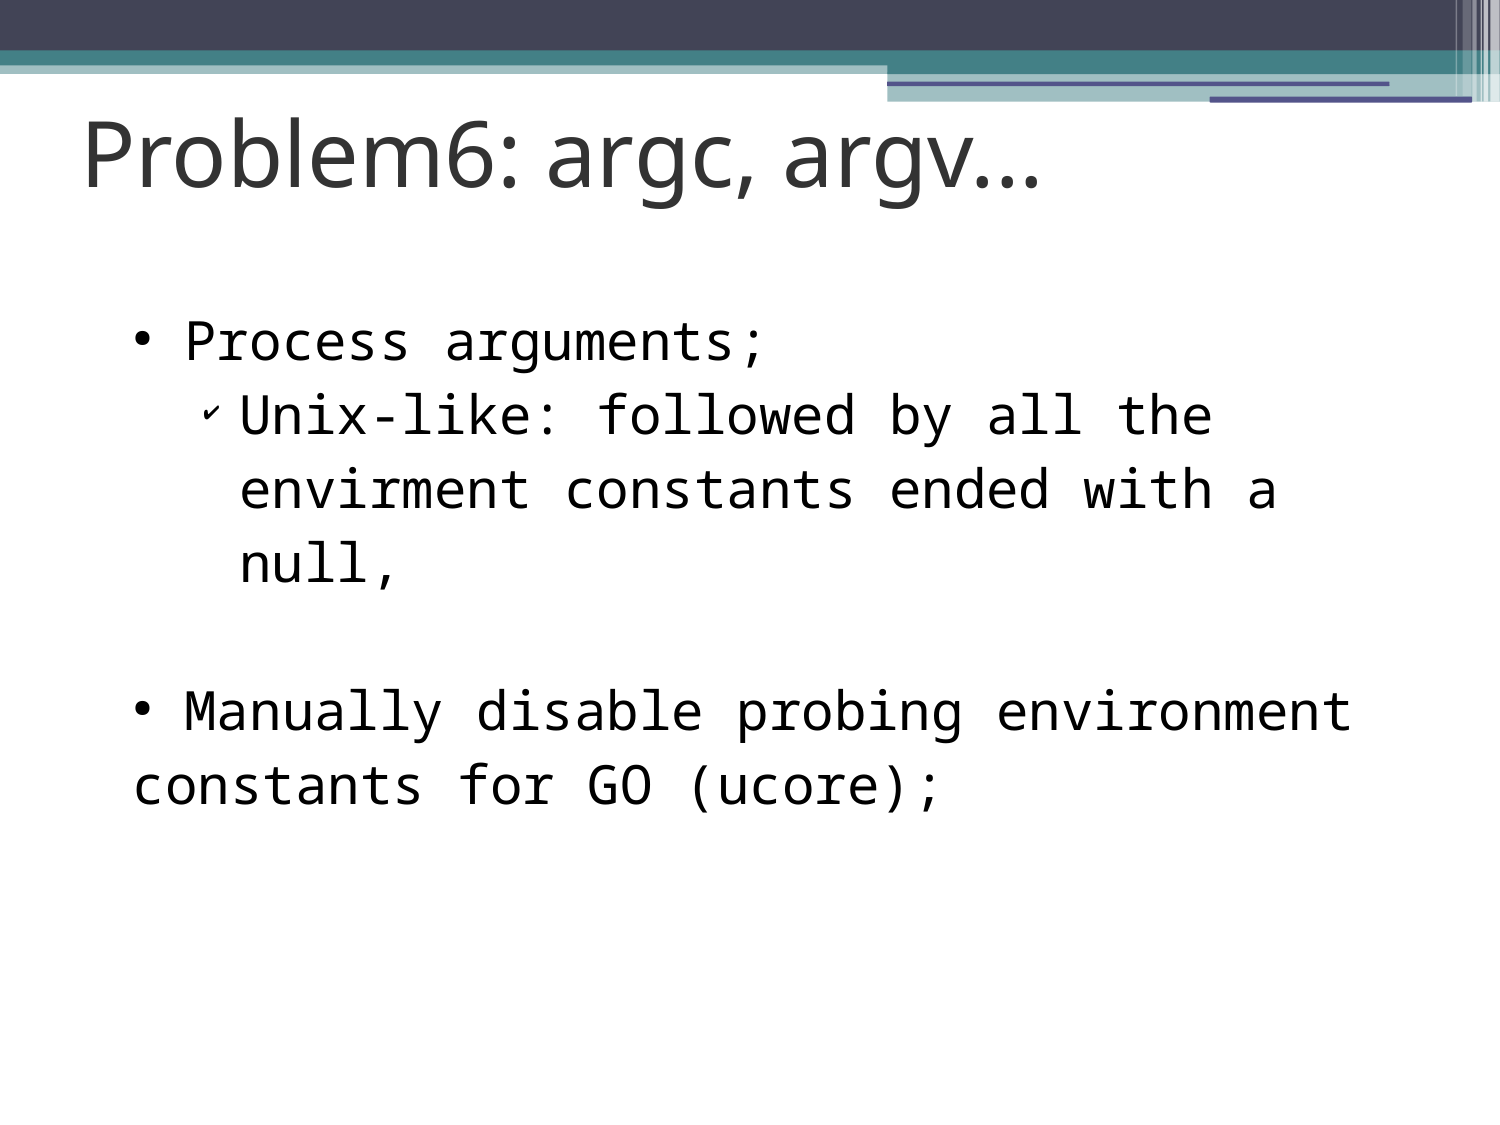

Problem6: argc, argv...
 Process arguments;
Unix-like: followed by all the envirment constants ended with a null,
 Manually disable probing environment constants for GO (ucore);